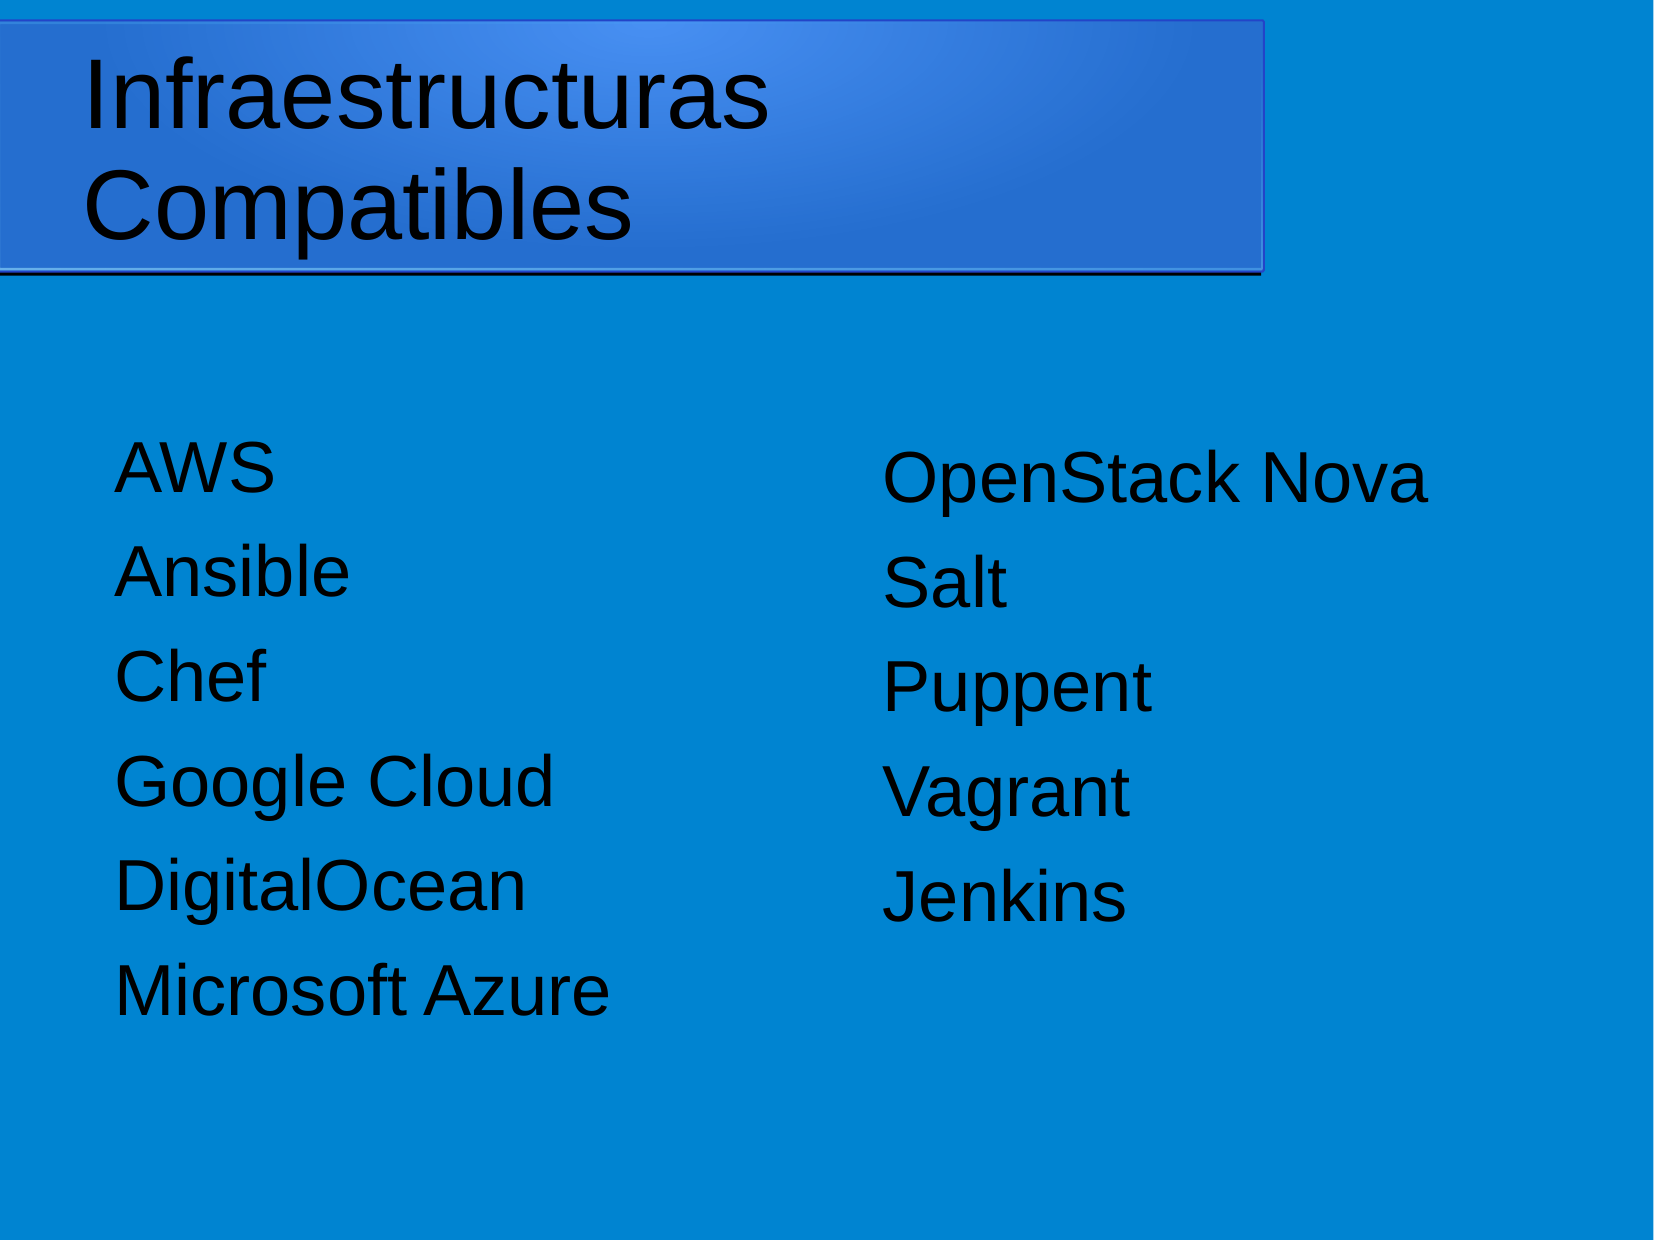

# Infraestructuras Compatibles
AWS
Ansible
Chef
Google Cloud
DigitalOcean
Microsoft Azure
OpenStack Nova
Salt
Puppent
Vagrant
Jenkins